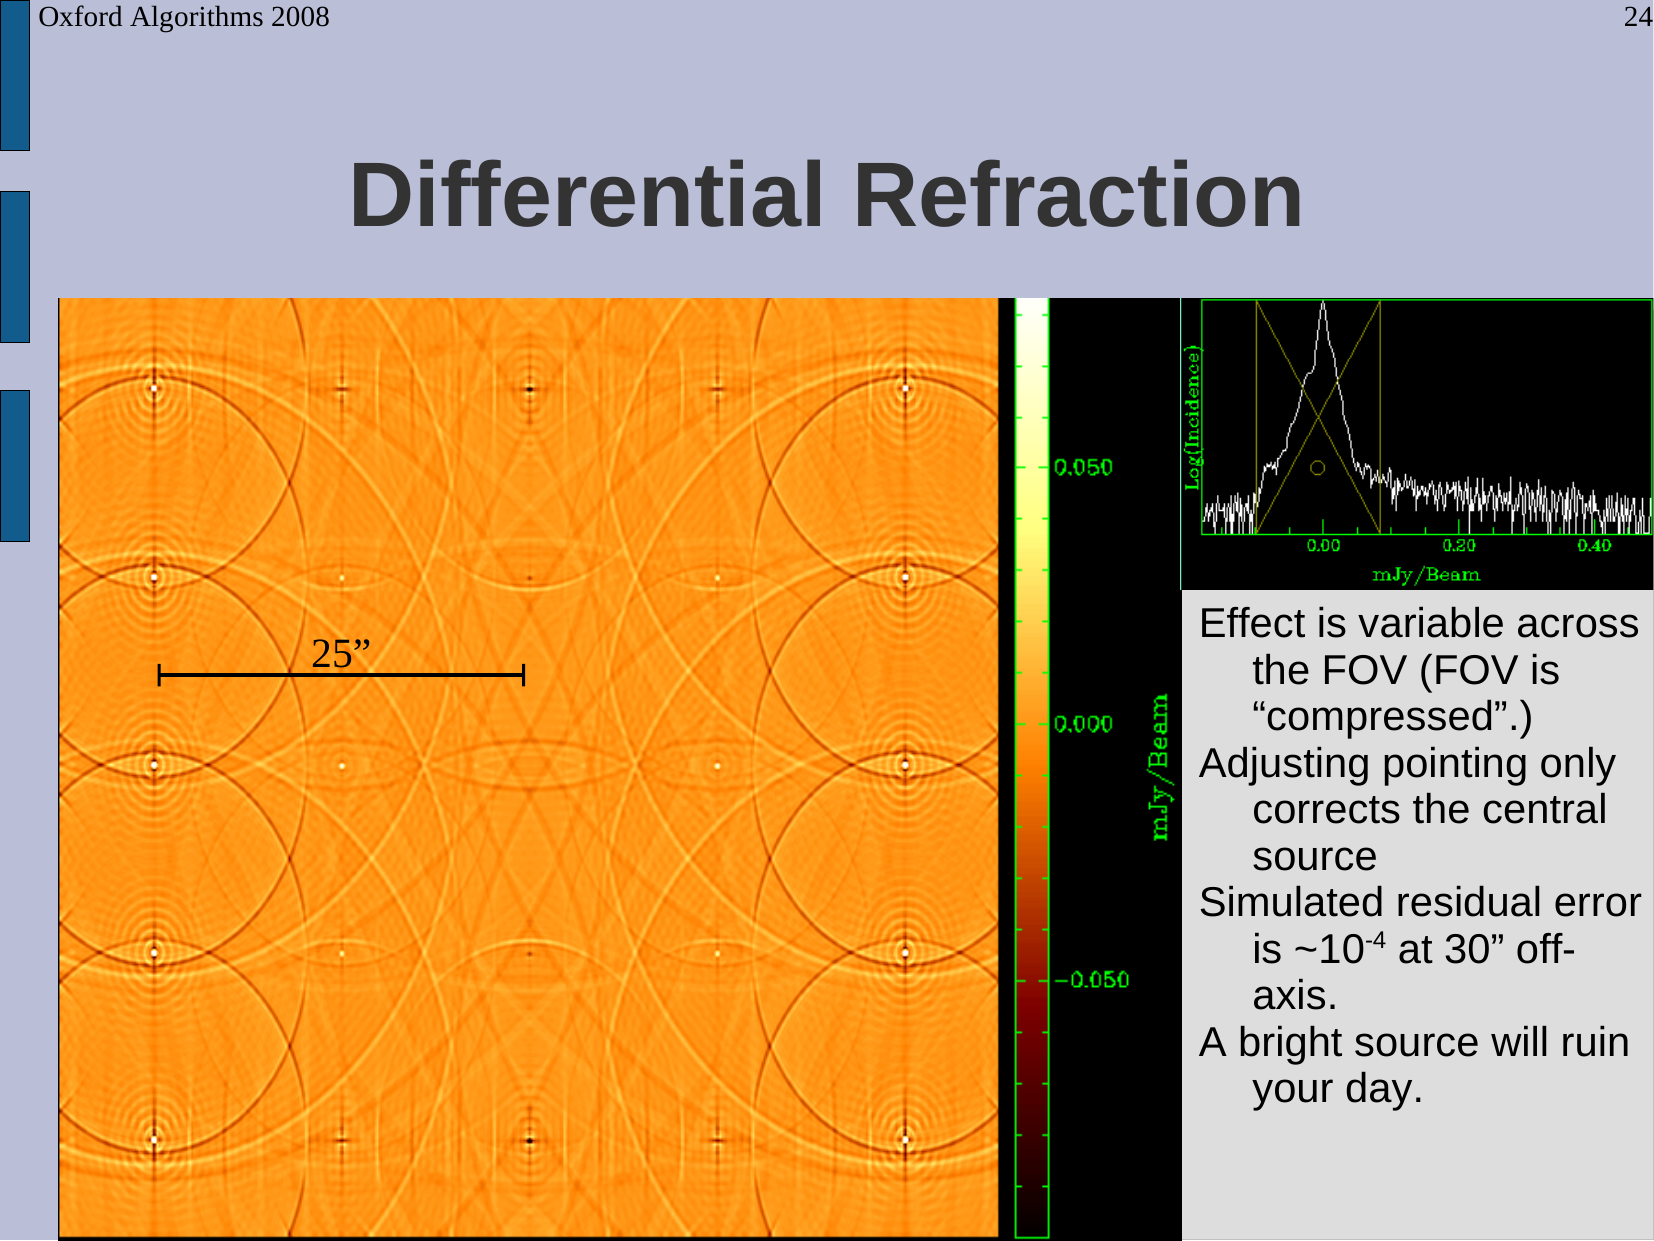

Oxford Algorithms 2008
24
# Differential Refraction
Effect is variable across the FOV (FOV is “compressed”.)
Adjusting pointing only corrects the central source
Simulated residual error is ~10-4 at 30” off-axis.
A bright source will ruin your day.
25”